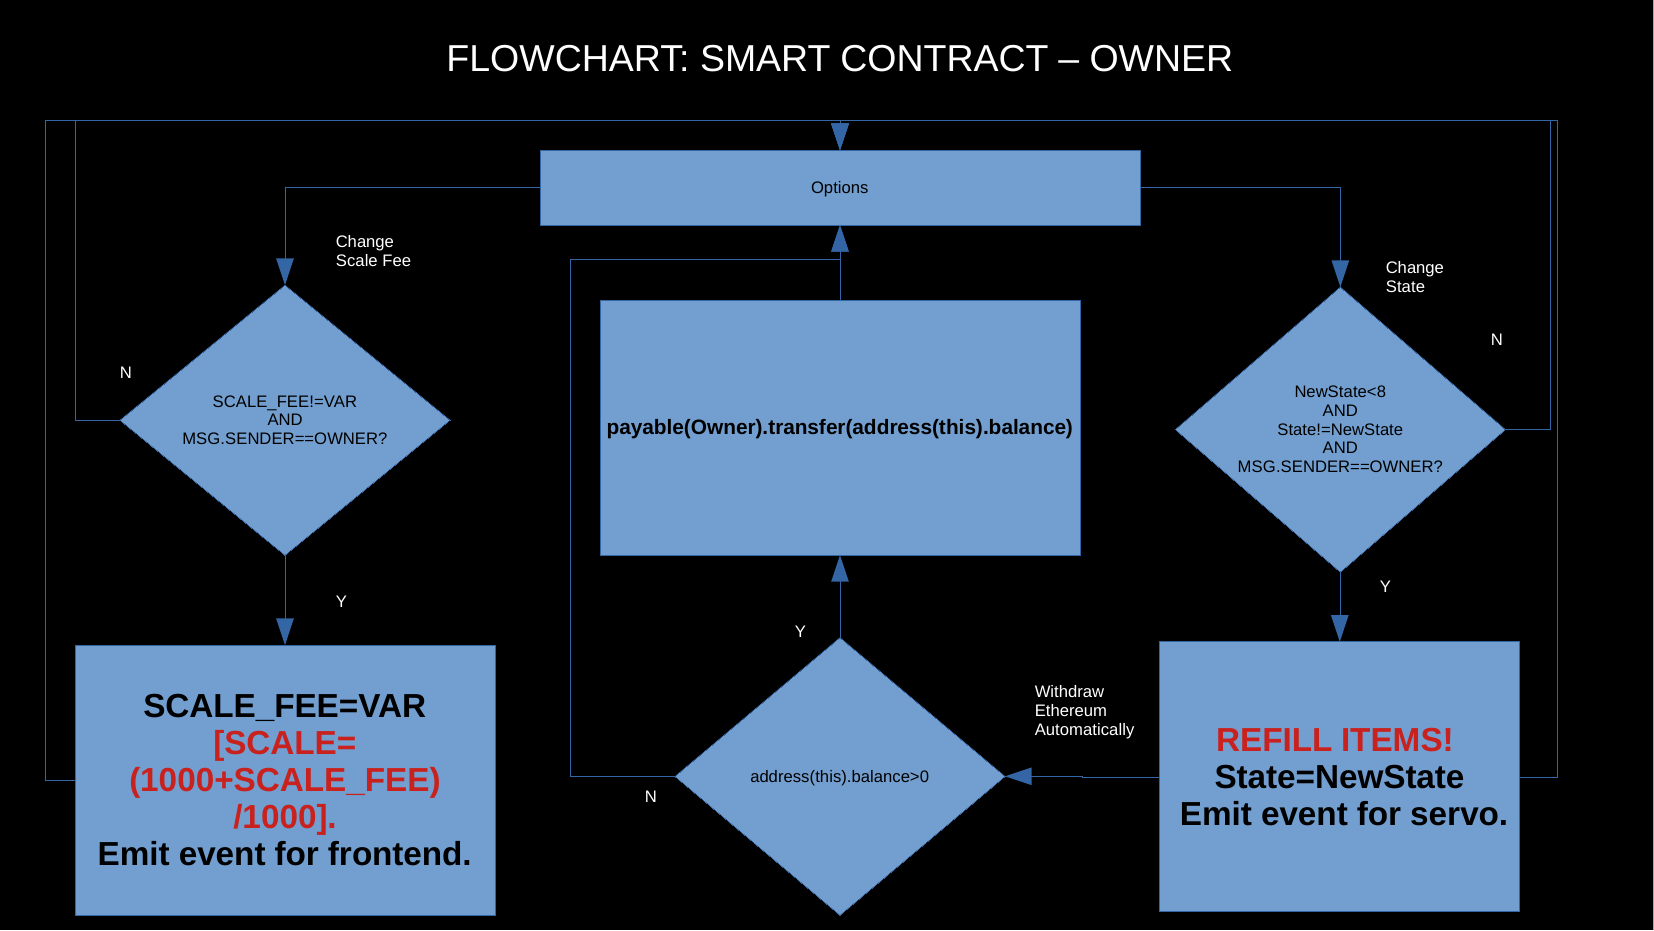

FLOWCHART: SMART CONTRACT – OWNER
Options
Change Scale Fee
Change
State
SCALE_FEE!=VAR
AND
MSG.SENDER==OWNER?
NewState<8
AND
State!=NewState
AND
MSG.SENDER==OWNER?
payable(Owner).transfer(address(this).balance)
N
N
Y
Y
Y
address(this).balance>0
REFILL ITEMS!
State=NewState
 Emit event for servo.
SCALE_FEE=VAR
[SCALE=
(1000+SCALE_FEE)
/1000].
Emit event for frontend.
Withdraw Ethereum Automatically
N